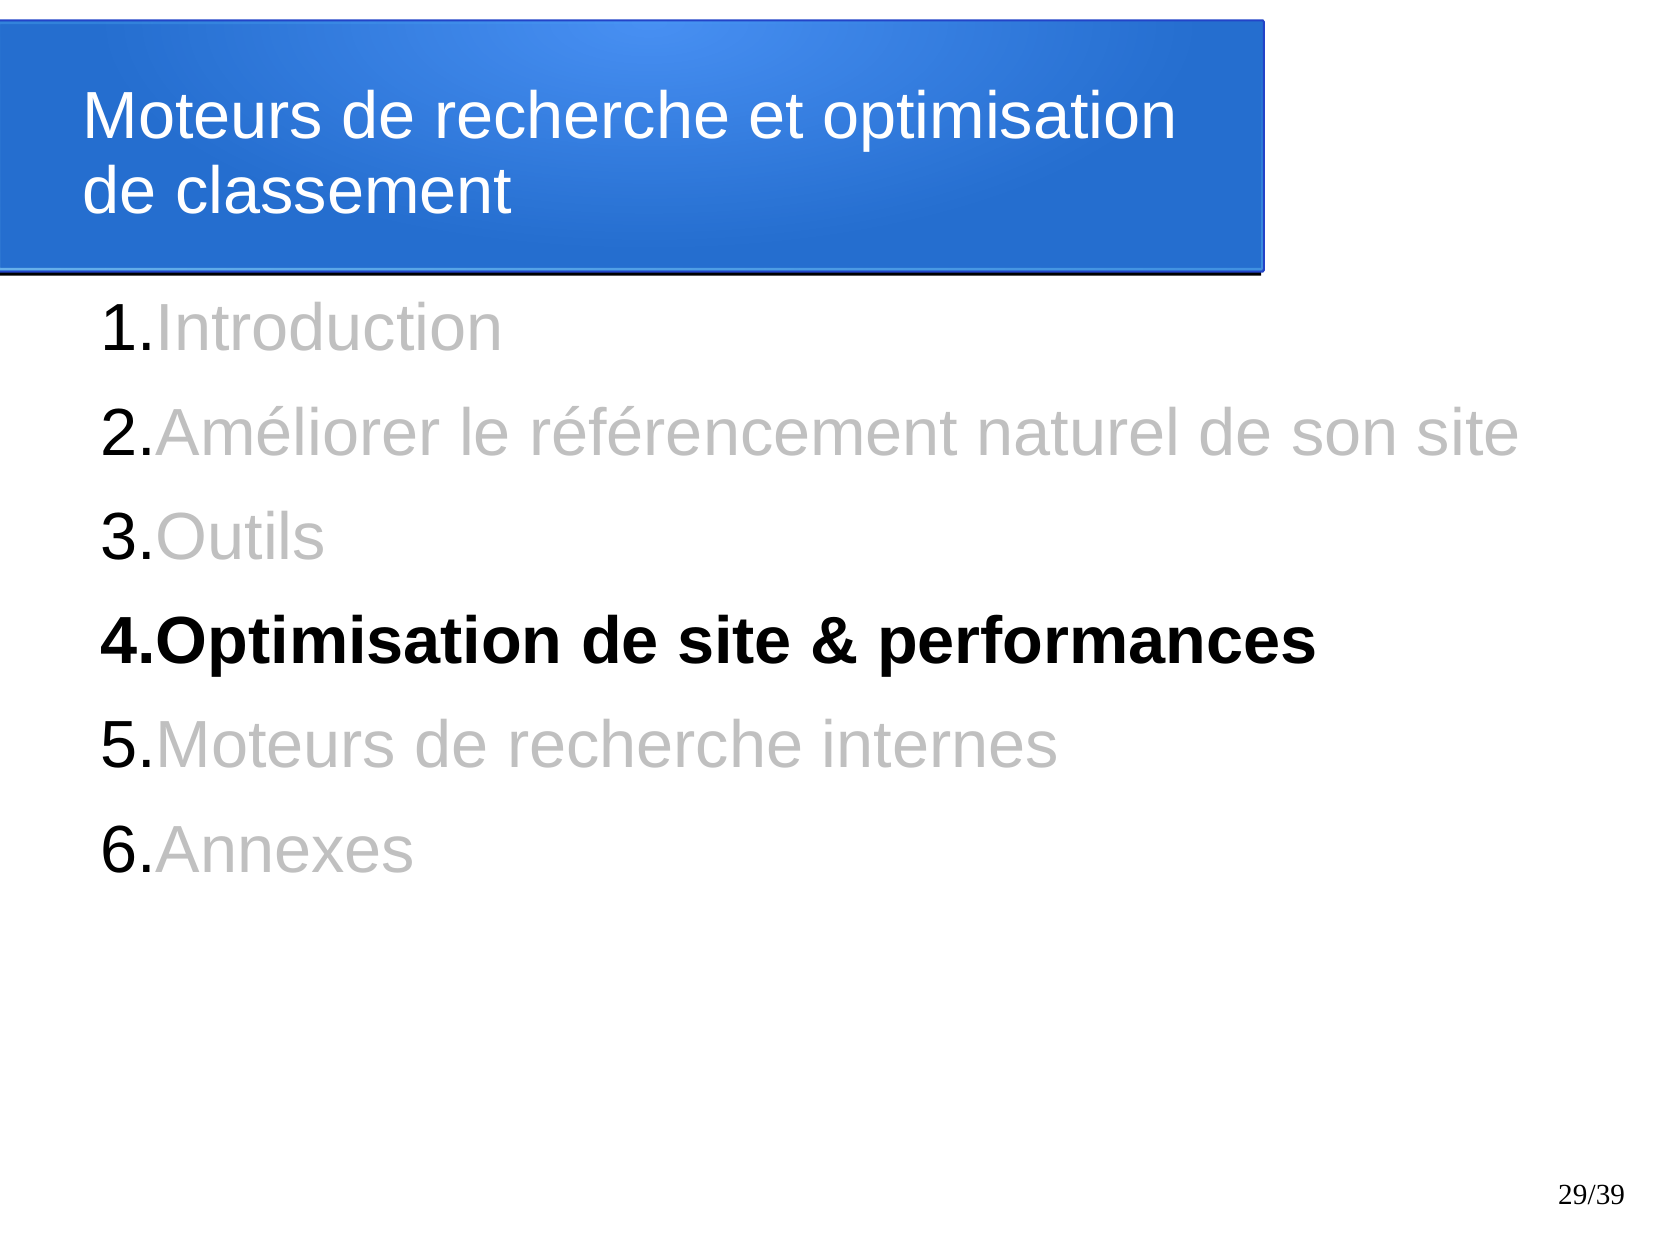

# Moteurs de recherche et optimisation de classement
Introduction
Améliorer le référencement naturel de son site
Outils
Optimisation de site & performances
Moteurs de recherche internes
Annexes